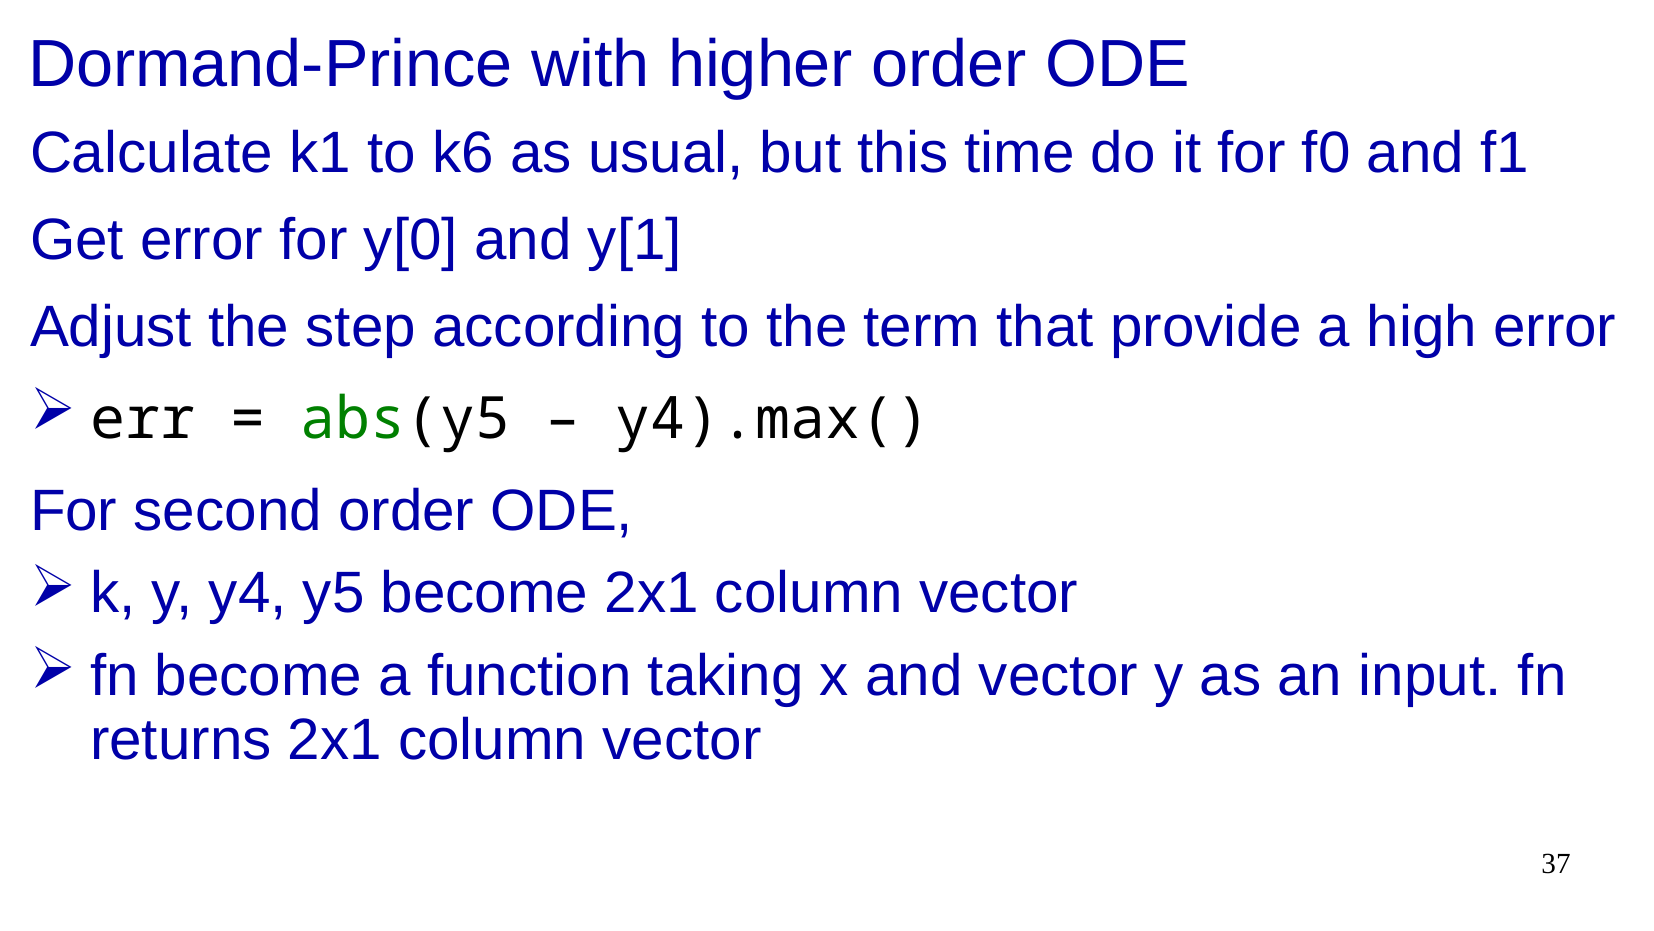

# Dormand-Prince with higher order ODE
Calculate k1 to k6 as usual, but this time do it for f0 and f1
Get error for y[0] and y[1]
Adjust the step according to the term that provide a high error
err = abs(y5 – y4).max()
For second order ODE,
k, y, y4, y5 become 2x1 column vector
fn become a function taking x and vector y as an input. fn returns 2x1 column vector
37